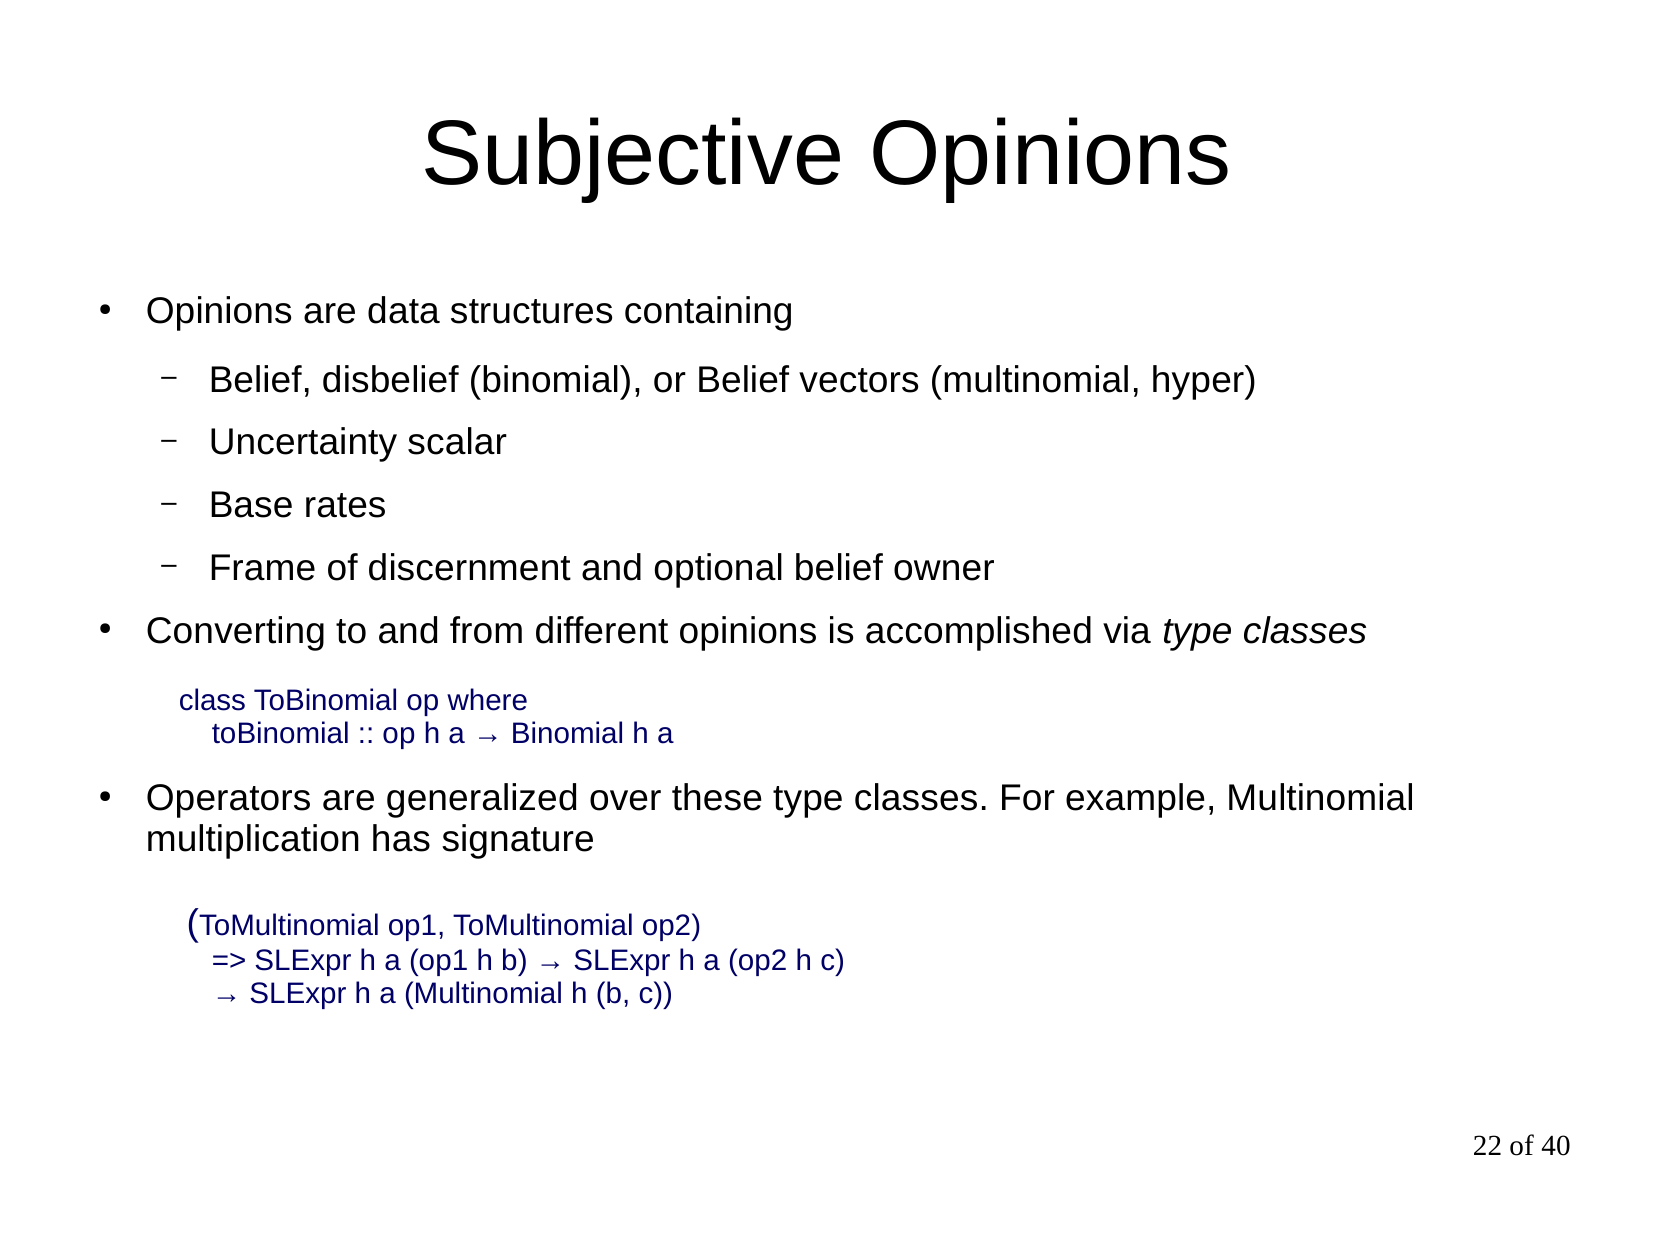

# Subjective Opinions
Opinions are data structures containing
Belief, disbelief (binomial), or Belief vectors (multinomial, hyper)
Uncertainty scalar
Base rates
Frame of discernment and optional belief owner
Converting to and from different opinions is accomplished via type classes
 class ToBinomial op where
 toBinomial :: op h a → Binomial h a
Operators are generalized over these type classes. For example, Multinomial multiplication has signature
 (ToMultinomial op1, ToMultinomial op2)
 => SLExpr h a (op1 h b) → SLExpr h a (op2 h c)
 → SLExpr h a (Multinomial h (b, c))
22